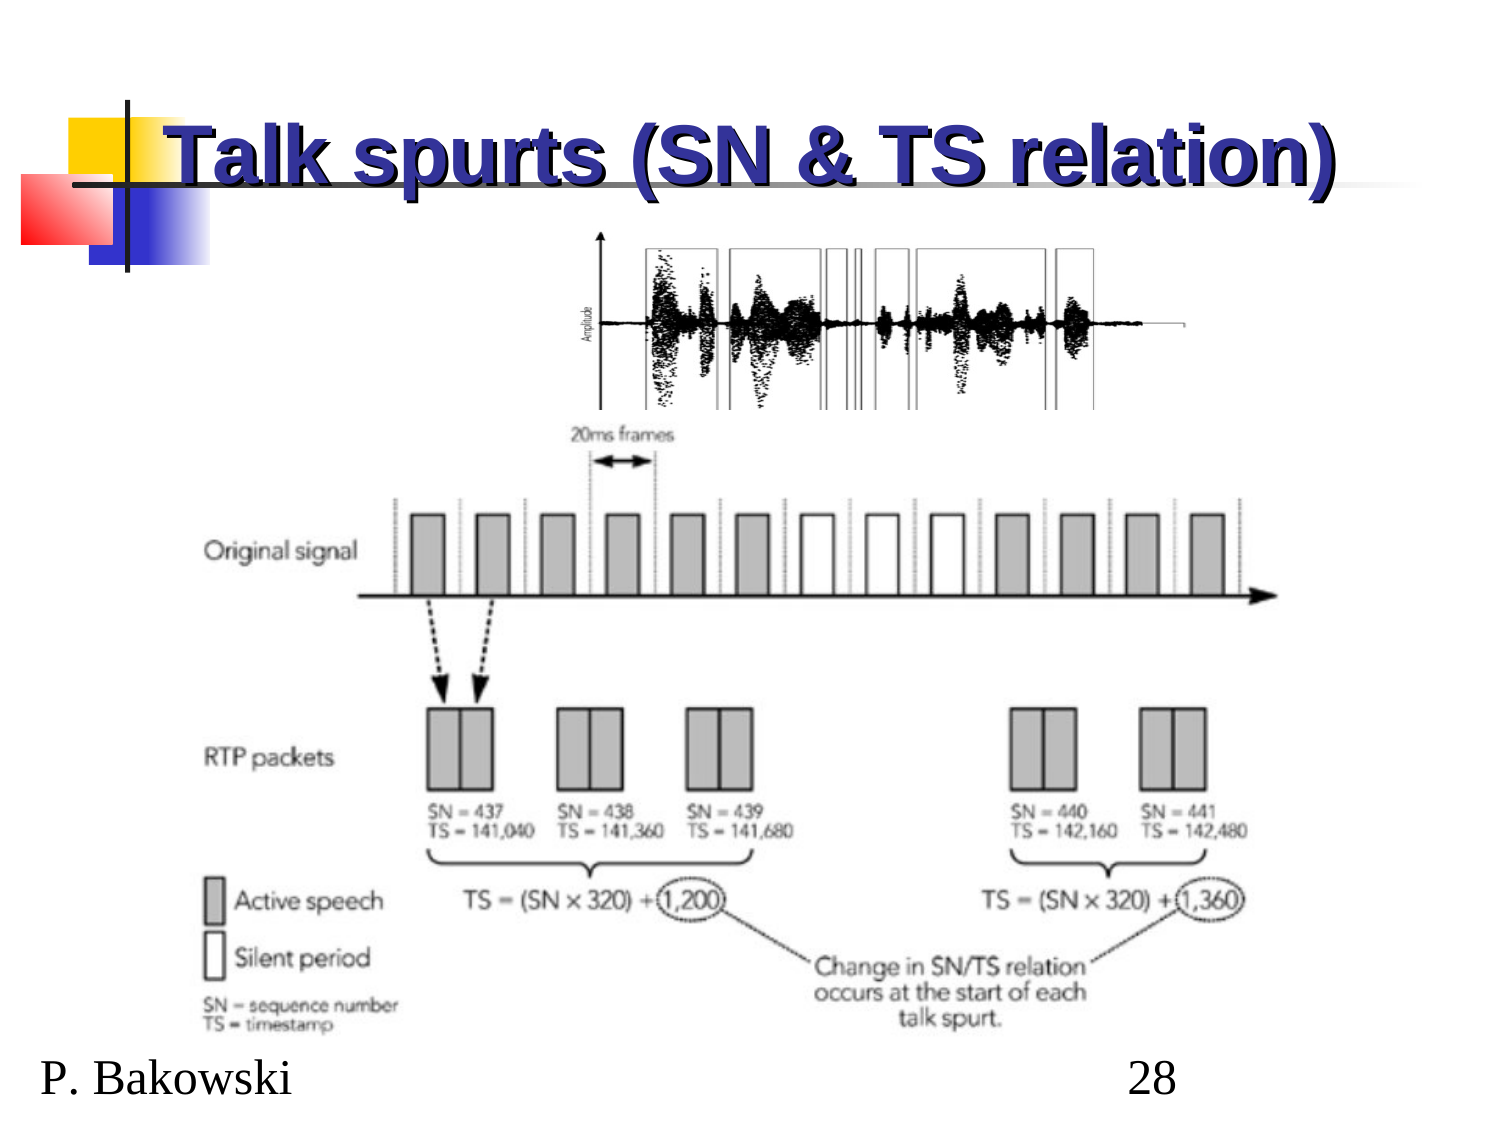

# Talk spurts (SN & TS relation)
P.Bakowski
28